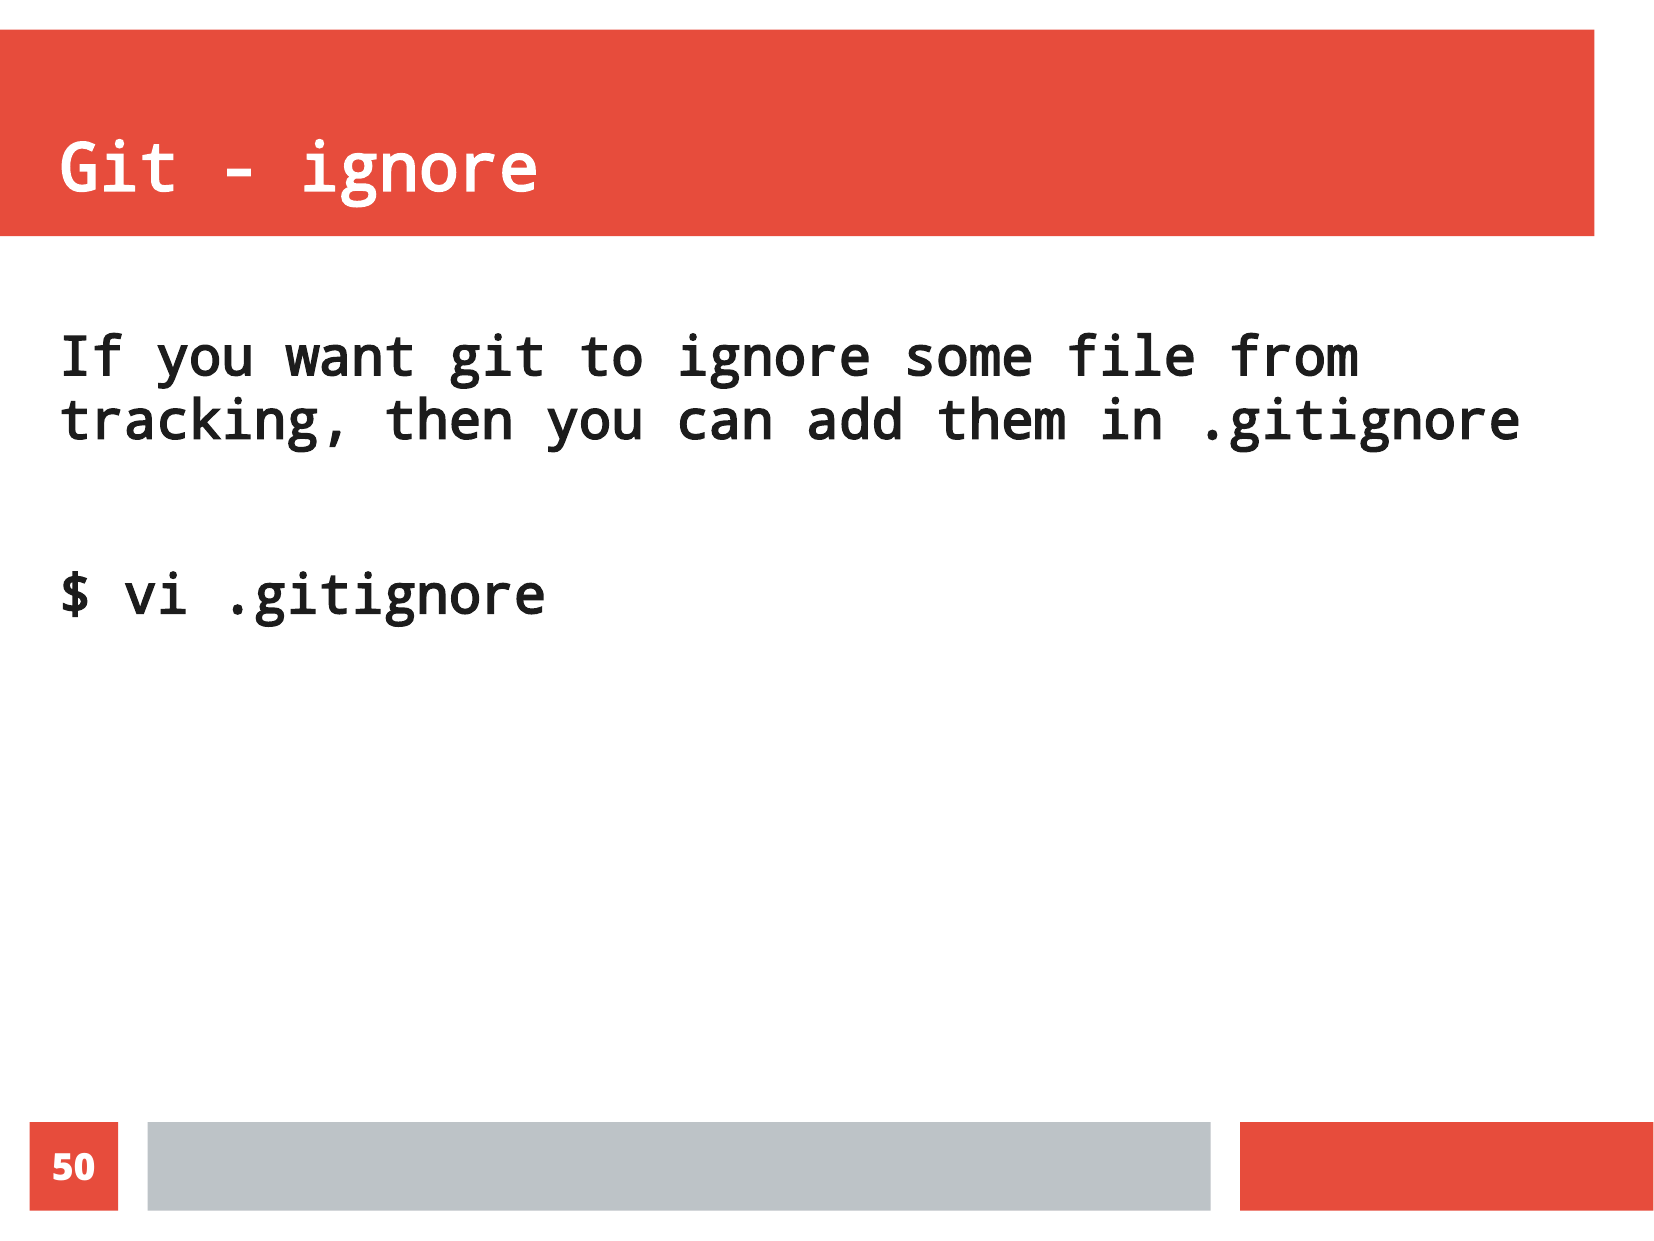

# Git - ignore
If you want git to ignore some file from tracking, then you can add them in .gitignore
$ vi .gitignore
50